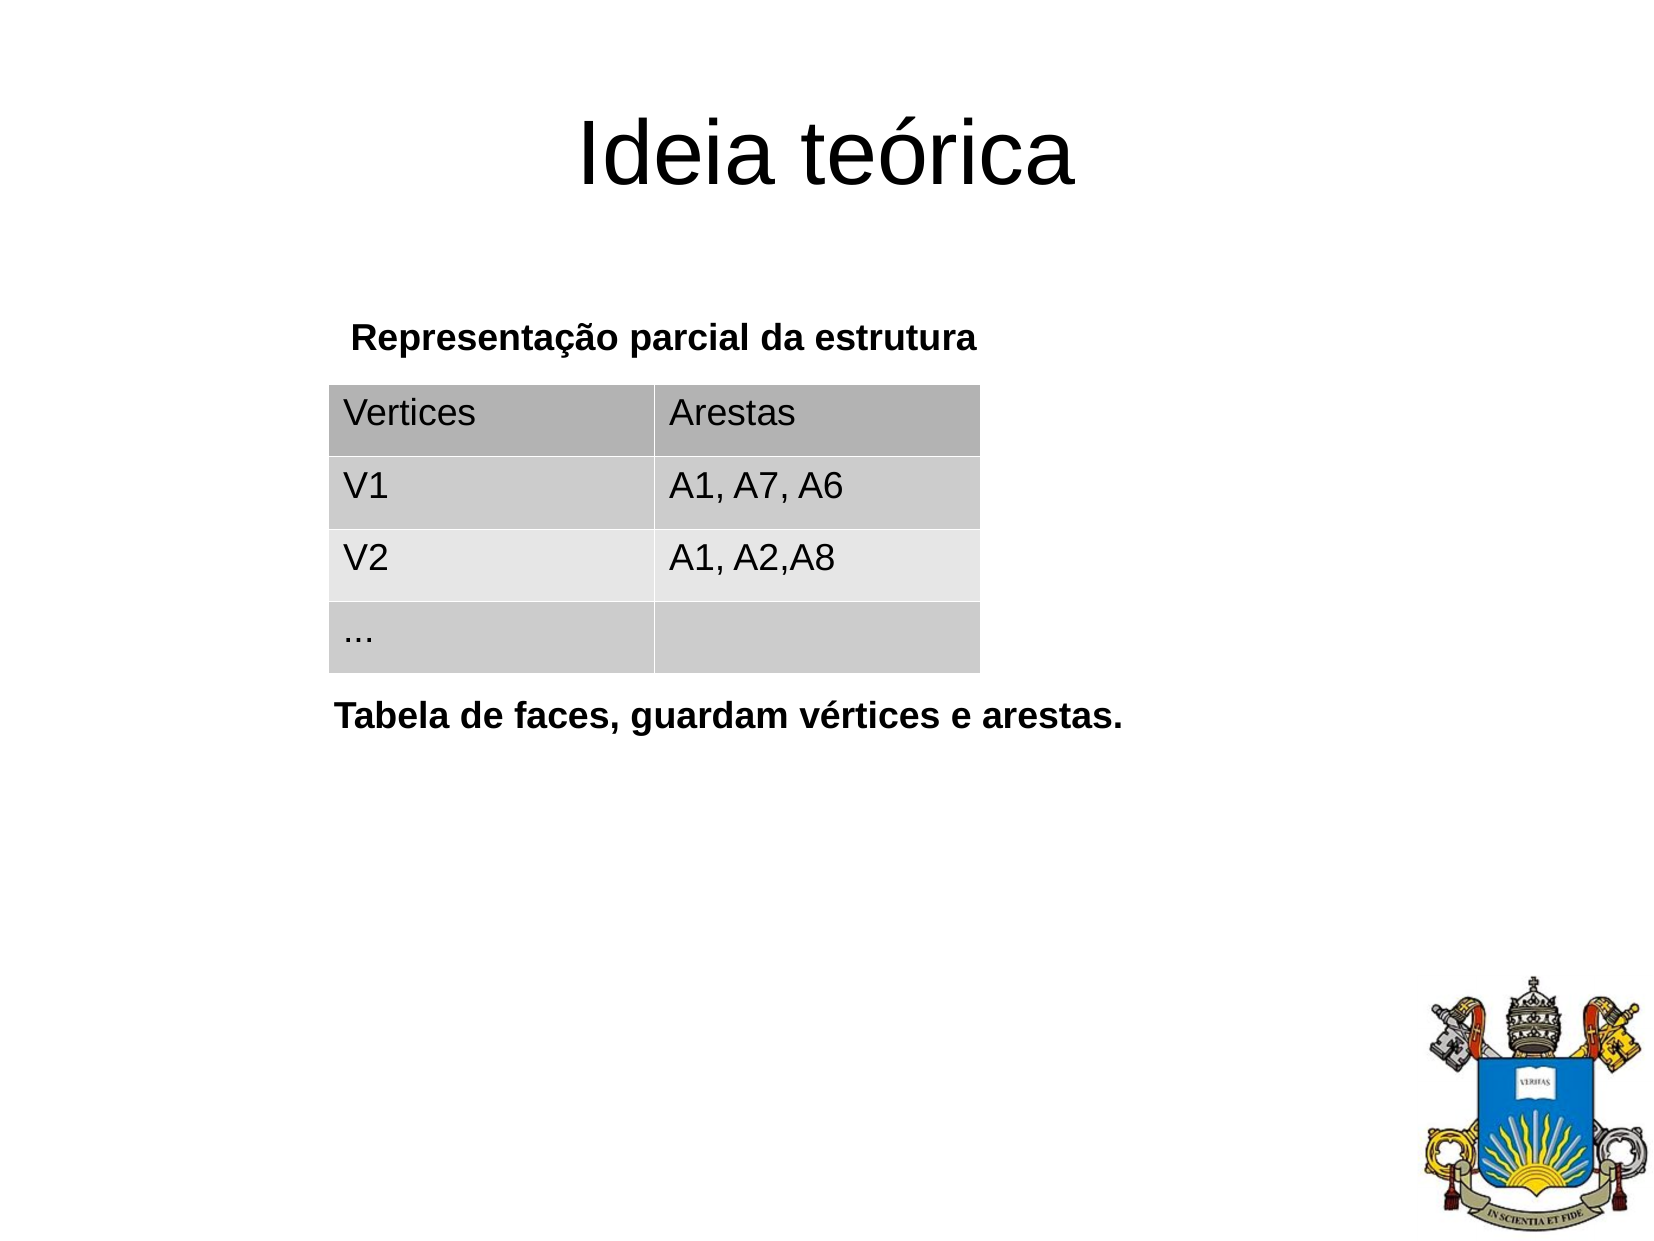

# Ideia teórica
Representação parcial da estrutura
| Vertices | Arestas |
| --- | --- |
| V1 | A1, A7, A6 |
| V2 | A1, A2,A8 |
| ... | |
Tabela de faces, guardam vértices e arestas.